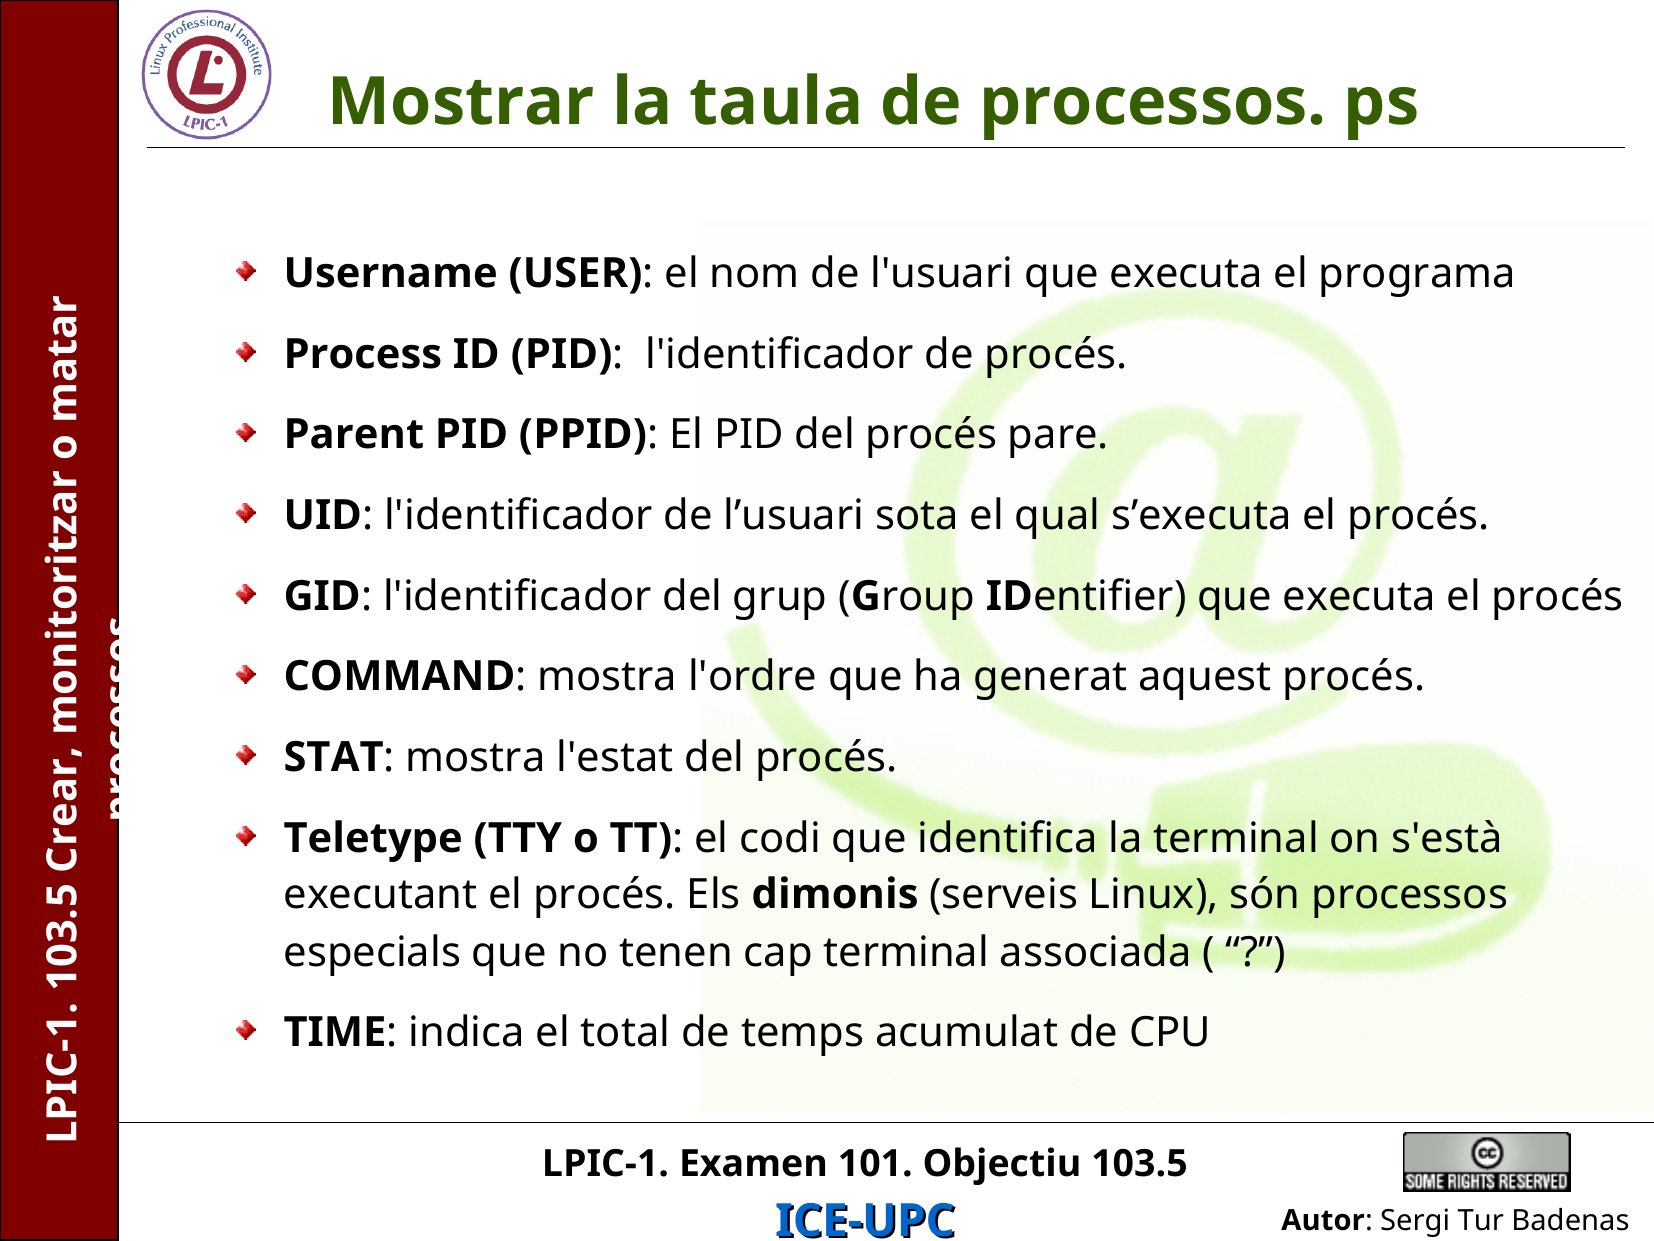

# Mostrar la taula de processos. ps
Username (USER): el nom de l'usuari que executa el programa
Process ID (PID): l'identificador de procés.
Parent PID (PPID): El PID del procés pare.
UID: l'identificador de l’usuari sota el qual s’executa el procés.
GID: l'identificador del grup (Group IDentifier) que executa el procés
COMMAND: mostra l'ordre que ha generat aquest procés.
STAT: mostra l'estat del procés.
Teletype (TTY o TT): el codi que identifica la terminal on s'està executant el procés. Els dimonis (serveis Linux), són processos especials que no tenen cap terminal associada ( “?”)
TIME: indica el total de temps acumulat de CPU